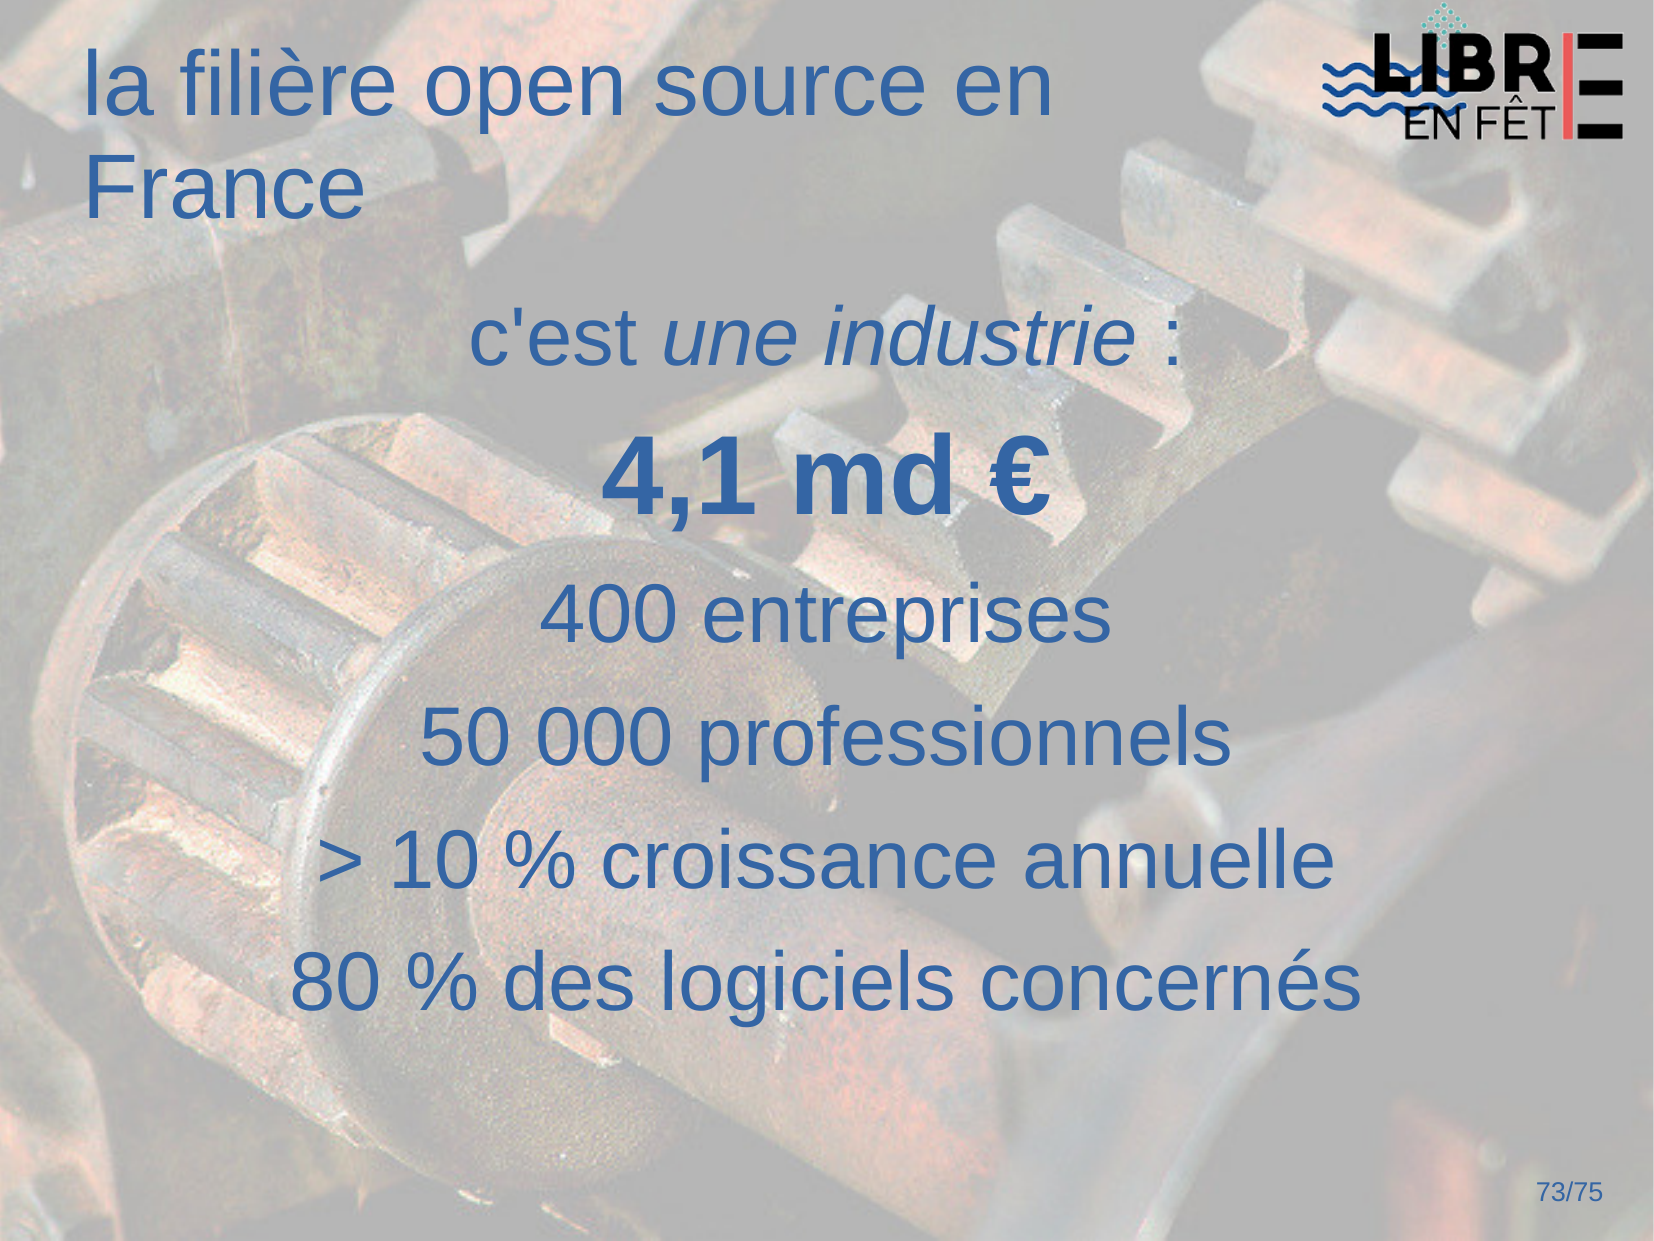

# la filière open source en France
c'est une industrie :
4,1 md €
400 entreprises
50 000 professionnels
> 10 % croissance annuelle
80 % des logiciels concernés